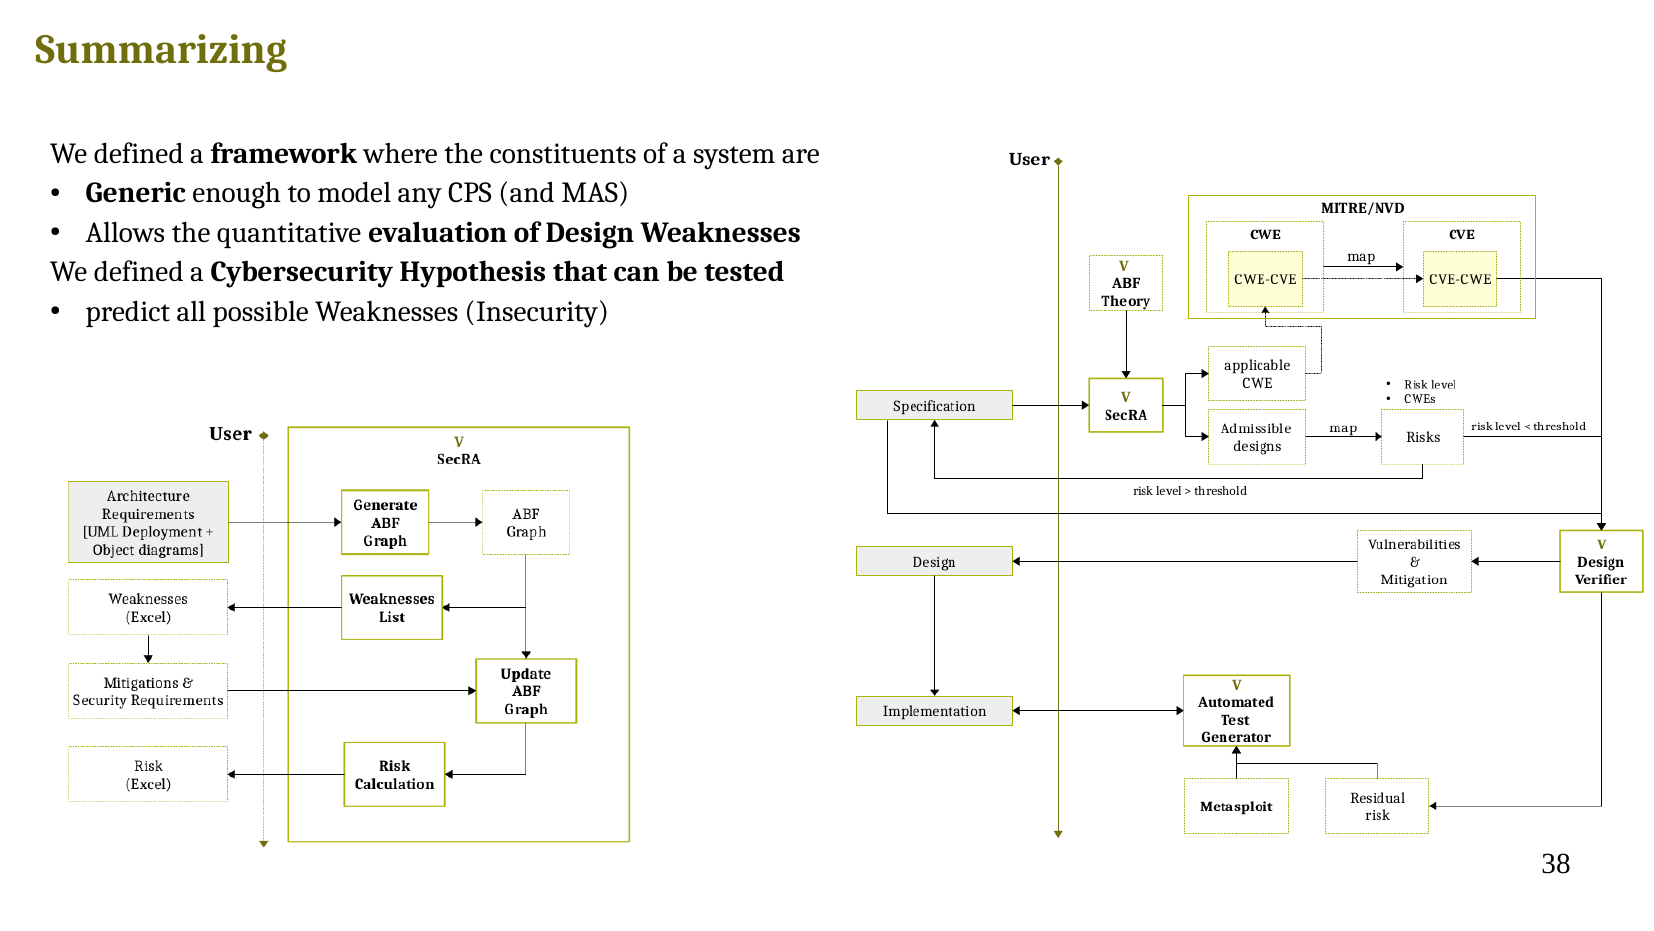

Summarizing
We defined a framework where the constituents of a system are
Generic enough to model any CPS (and MAS)
Allows the quantitative evaluation of Design Weaknesses
We defined a Cybersecurity Hypothesis that can be tested
predict all possible Weaknesses (Insecurity)
38